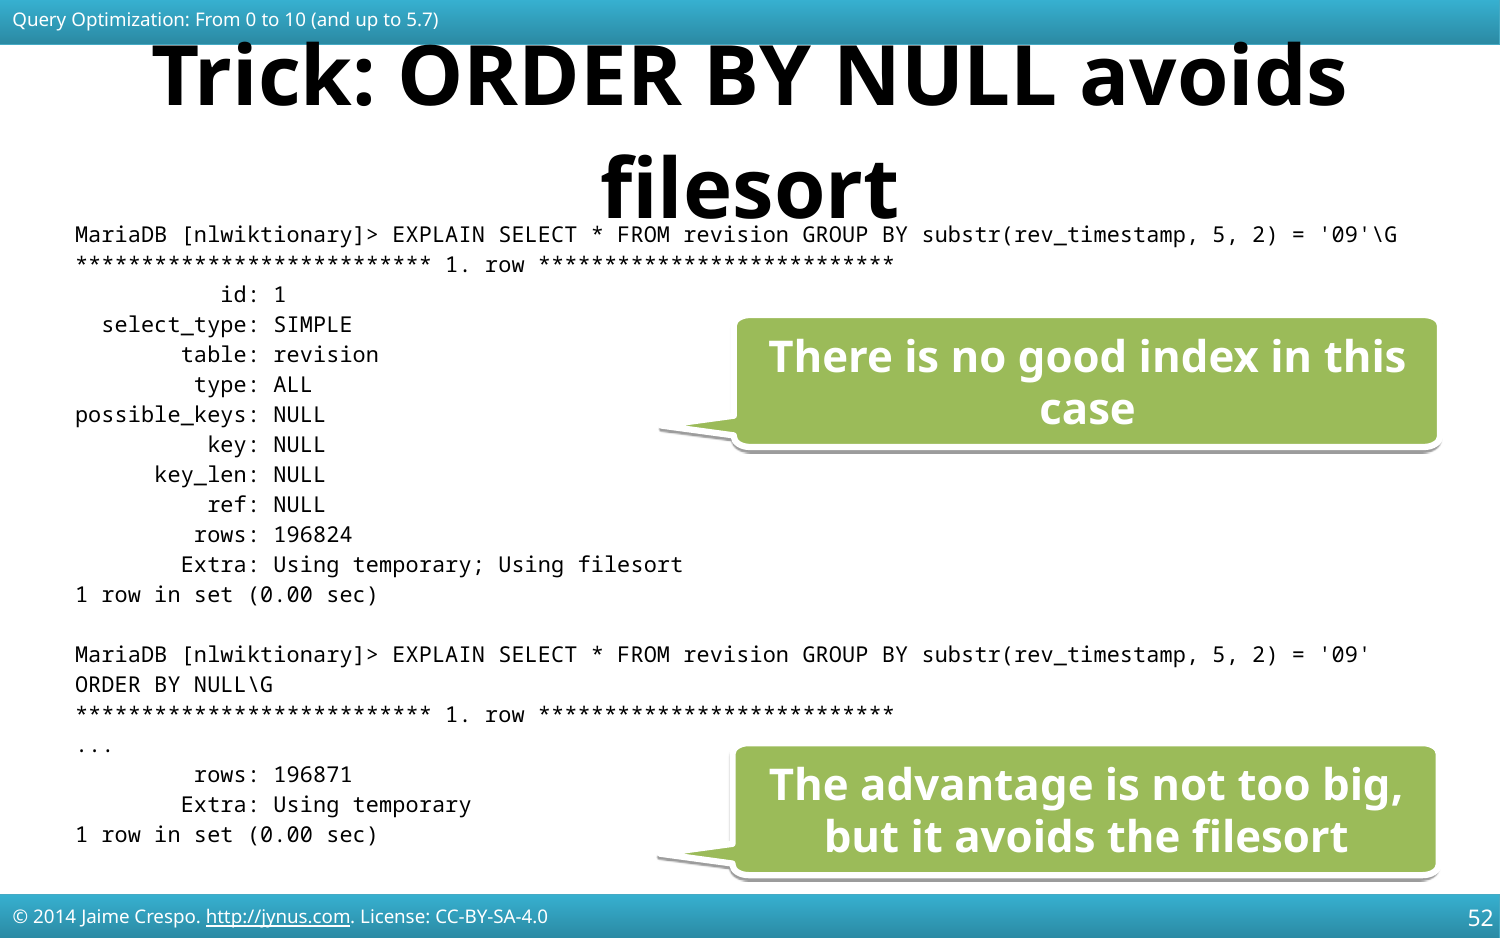

# Trick: ORDER BY NULL avoids filesort
MariaDB [nlwiktionary]> EXPLAIN SELECT * FROM revision GROUP BY substr(rev_timestamp, 5, 2) = '09'\G
*************************** 1. row ***************************
 id: 1
 select_type: SIMPLE
 table: revision
 type: ALL
possible_keys: NULL
 key: NULL
 key_len: NULL
 ref: NULL
 rows: 196824
 Extra: Using temporary; Using filesort
1 row in set (0.00 sec)
MariaDB [nlwiktionary]> EXPLAIN SELECT * FROM revision GROUP BY substr(rev_timestamp, 5, 2) = '09' ORDER BY NULL\G
*************************** 1. row ***************************
...
 rows: 196871
 Extra: Using temporary
1 row in set (0.00 sec)
There is no good index in this case
The advantage is not too big, but it avoids the filesort